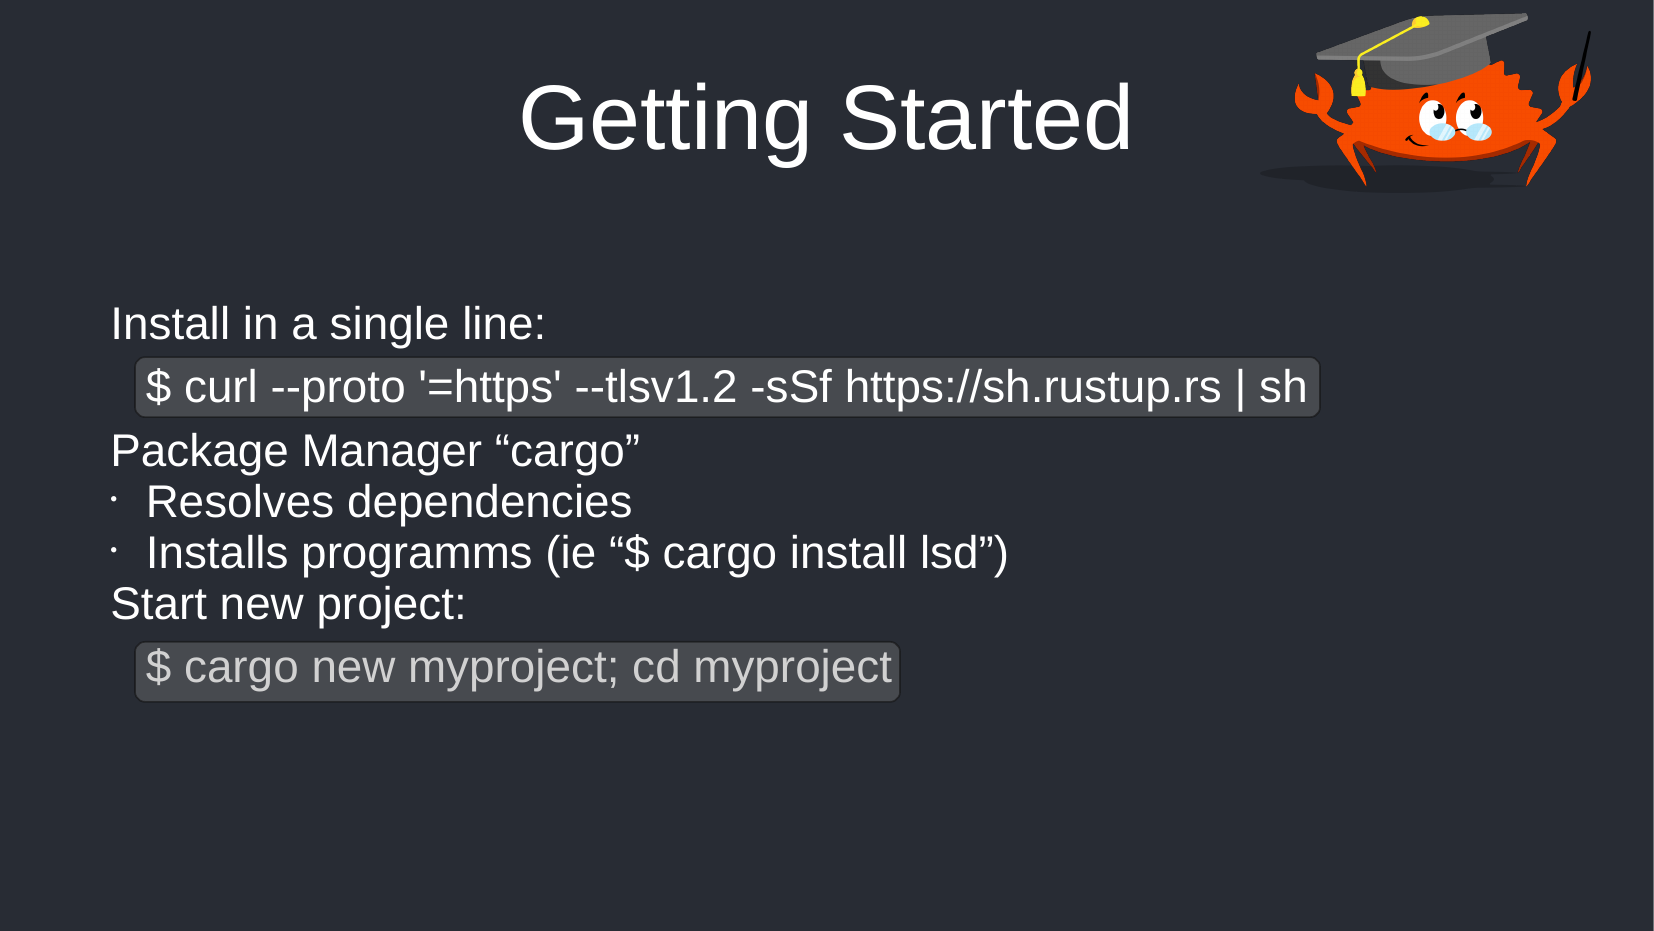

# Getting Started
Install in a single line:
$ curl --proto '=https' --tlsv1.2 -sSf https://sh.rustup.rs | sh
Package Manager “cargo”
Resolves dependencies
Installs programms (ie “$ cargo install lsd”)
Start new project:
$ cargo new myproject; cd myproject